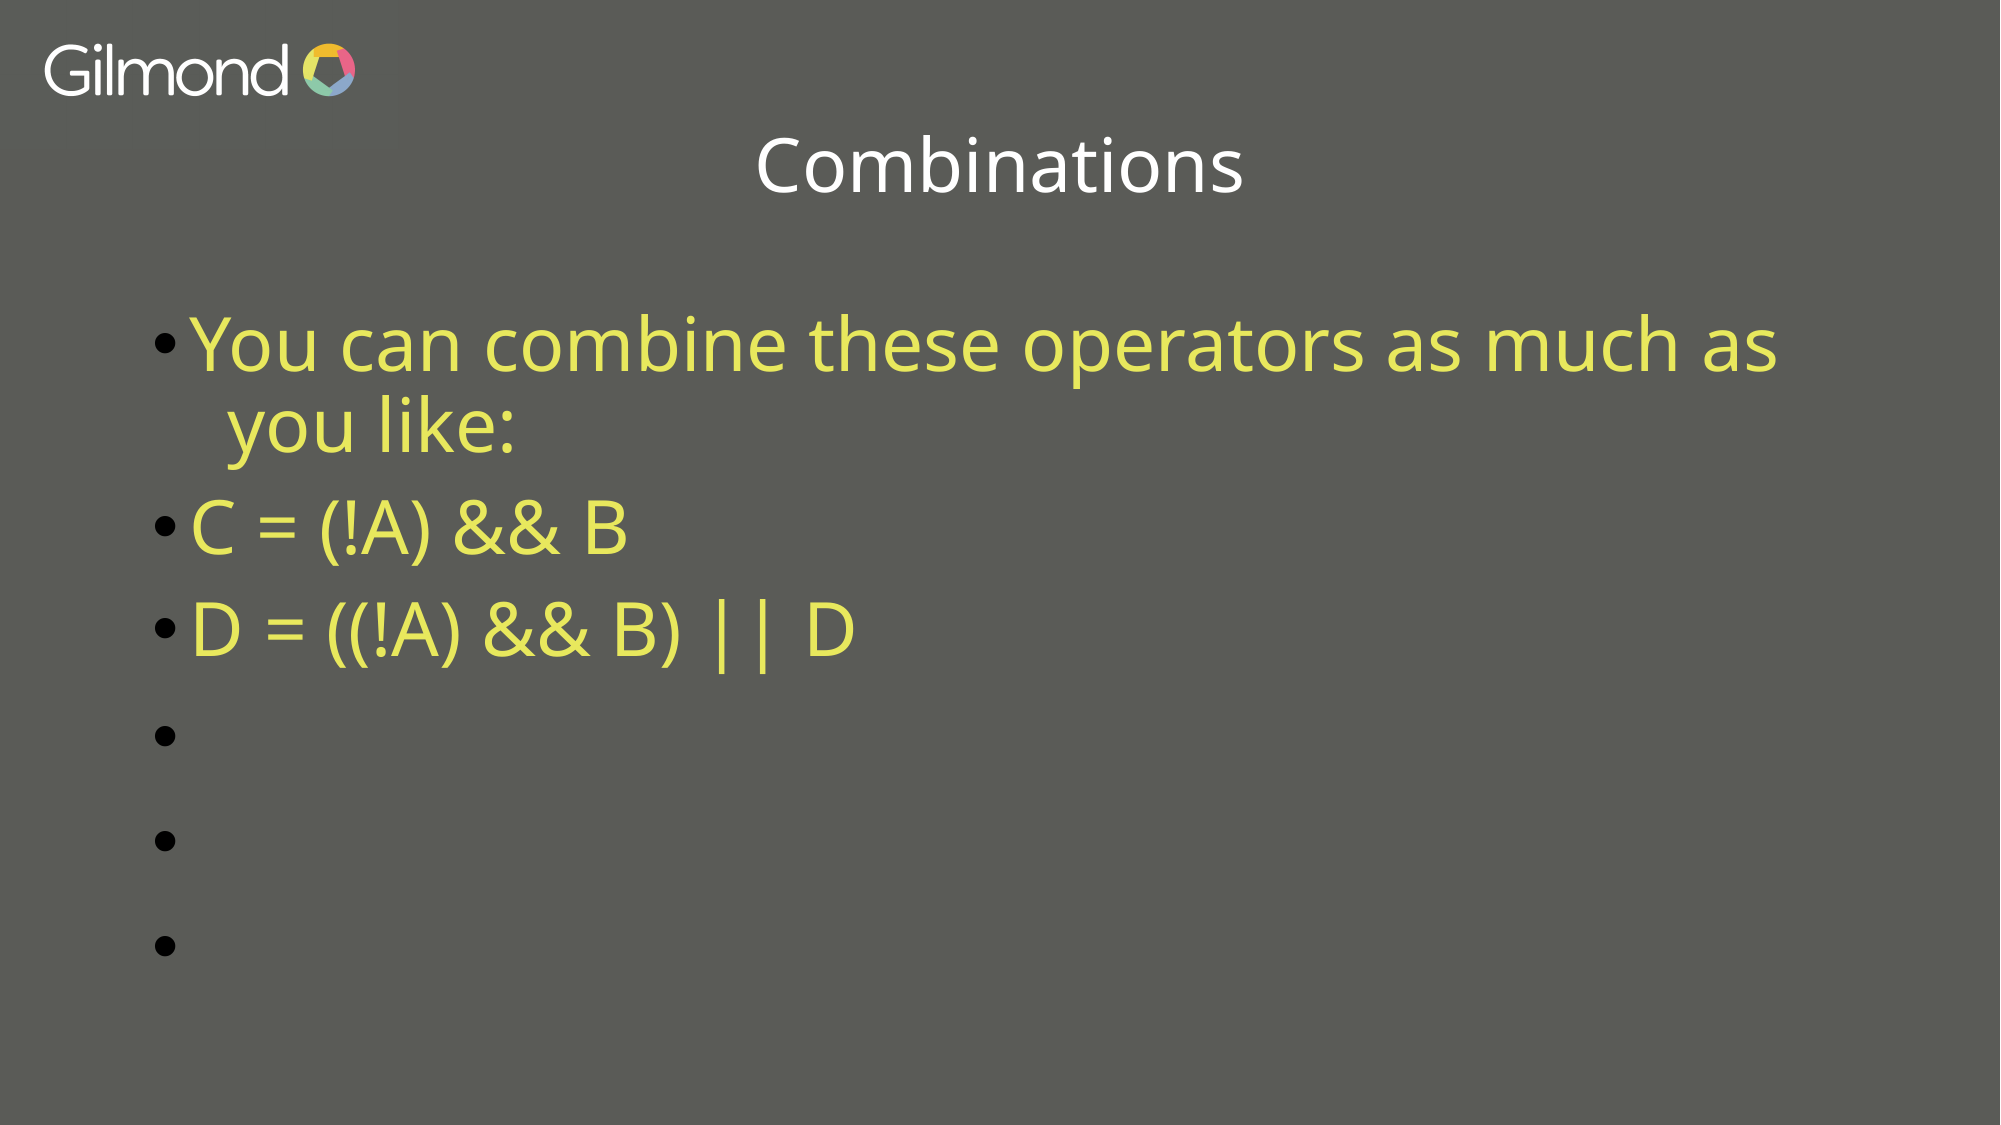

# Combinations
You can combine these operators as much as you like:
C = (!A) && B
D = ((!A) && B) || D